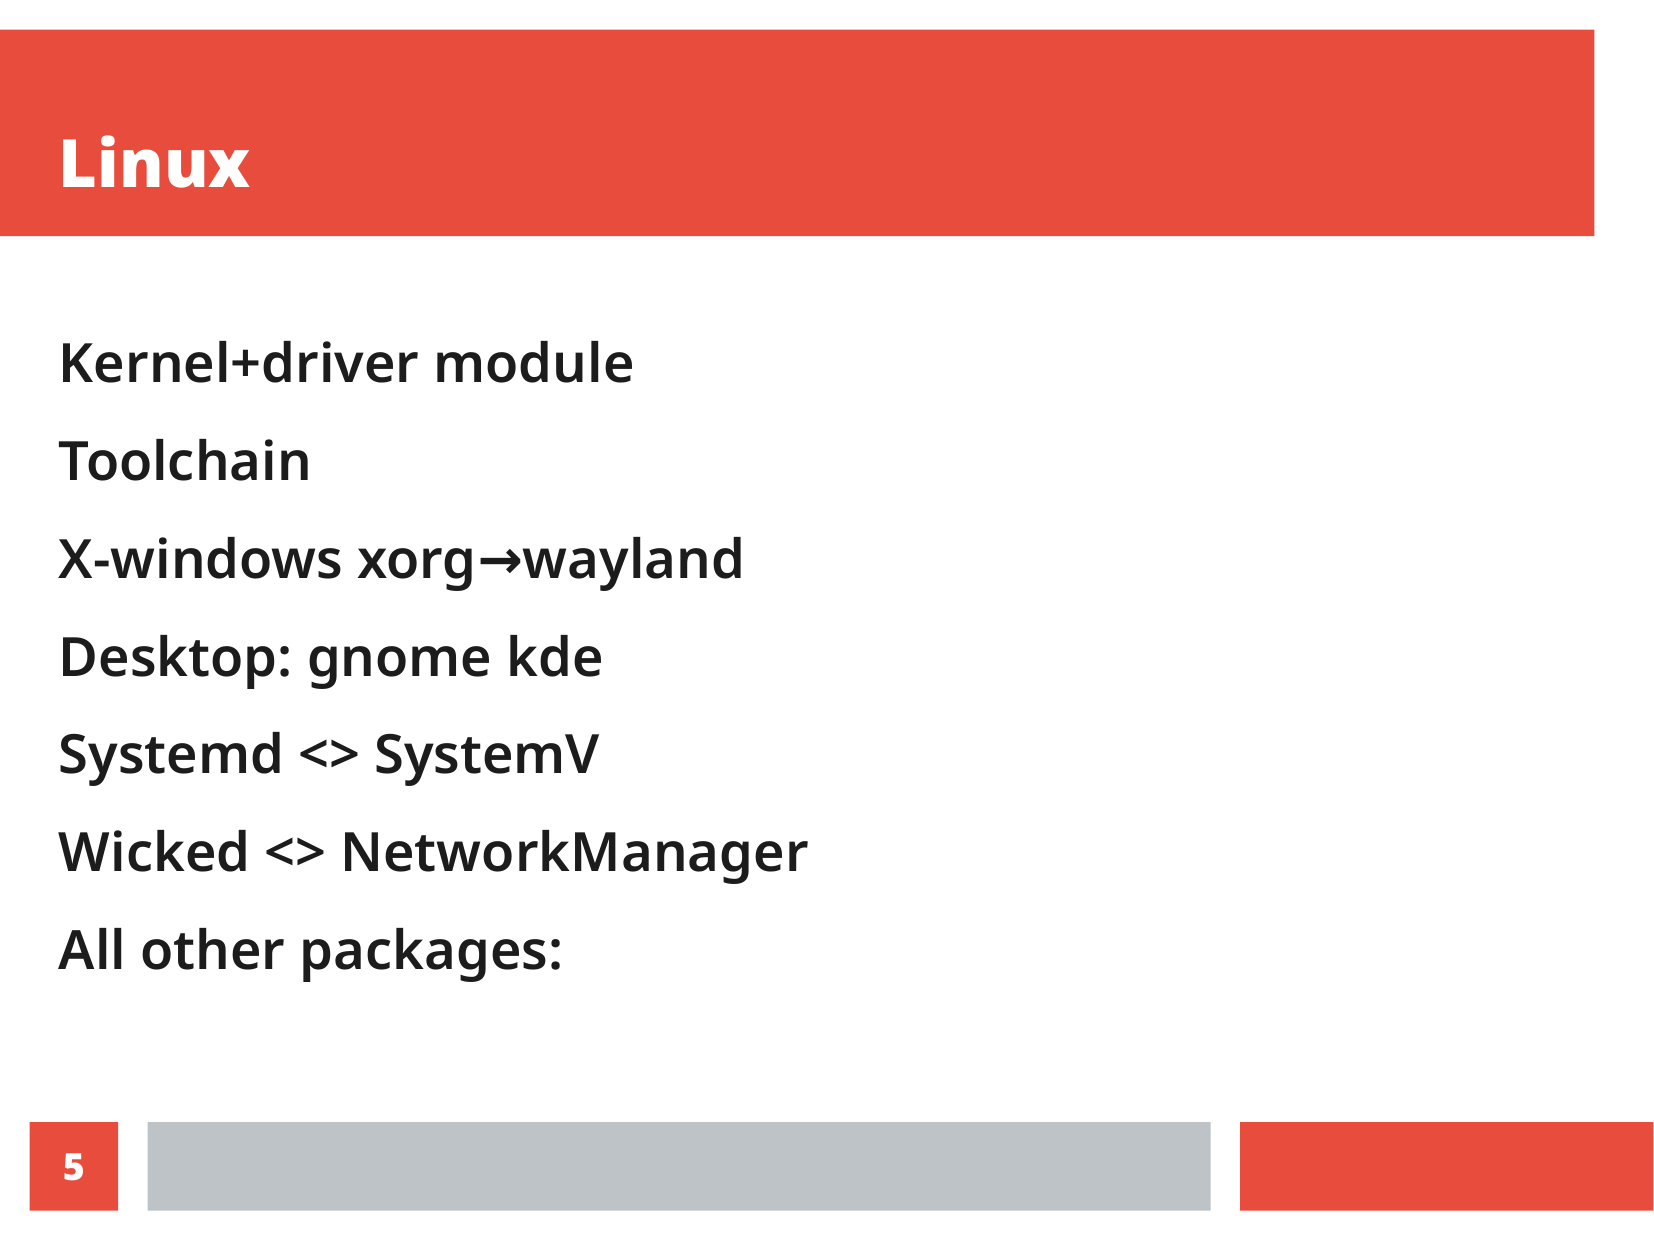

# Linux
Kernel+driver module
Toolchain
X-windows xorg→wayland
Desktop: gnome kde
Systemd <> SystemV
Wicked <> NetworkManager
All other packages:
5